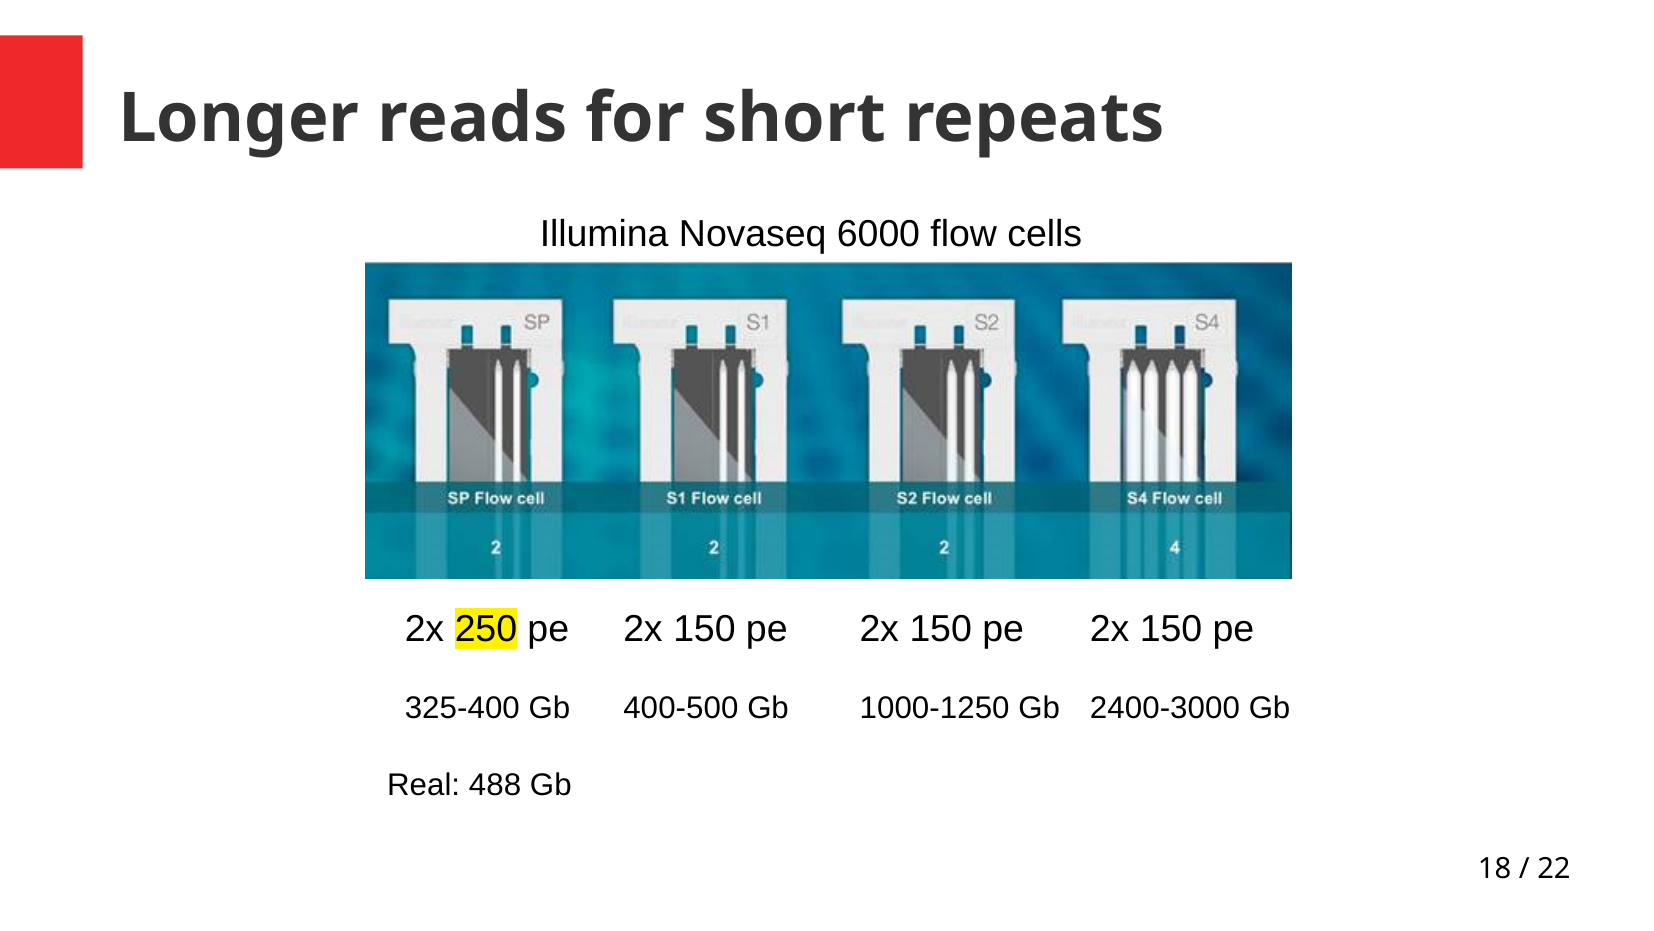

# Longer reads for short repeats
Illumina Novaseq 6000 flow cells
2x 250 pe
2x 150 pe
2x 150 pe
2x 150 pe
325-400 Gb
400-500 Gb
1000-1250 Gb
2400-3000 Gb
Real: 488 Gb
18